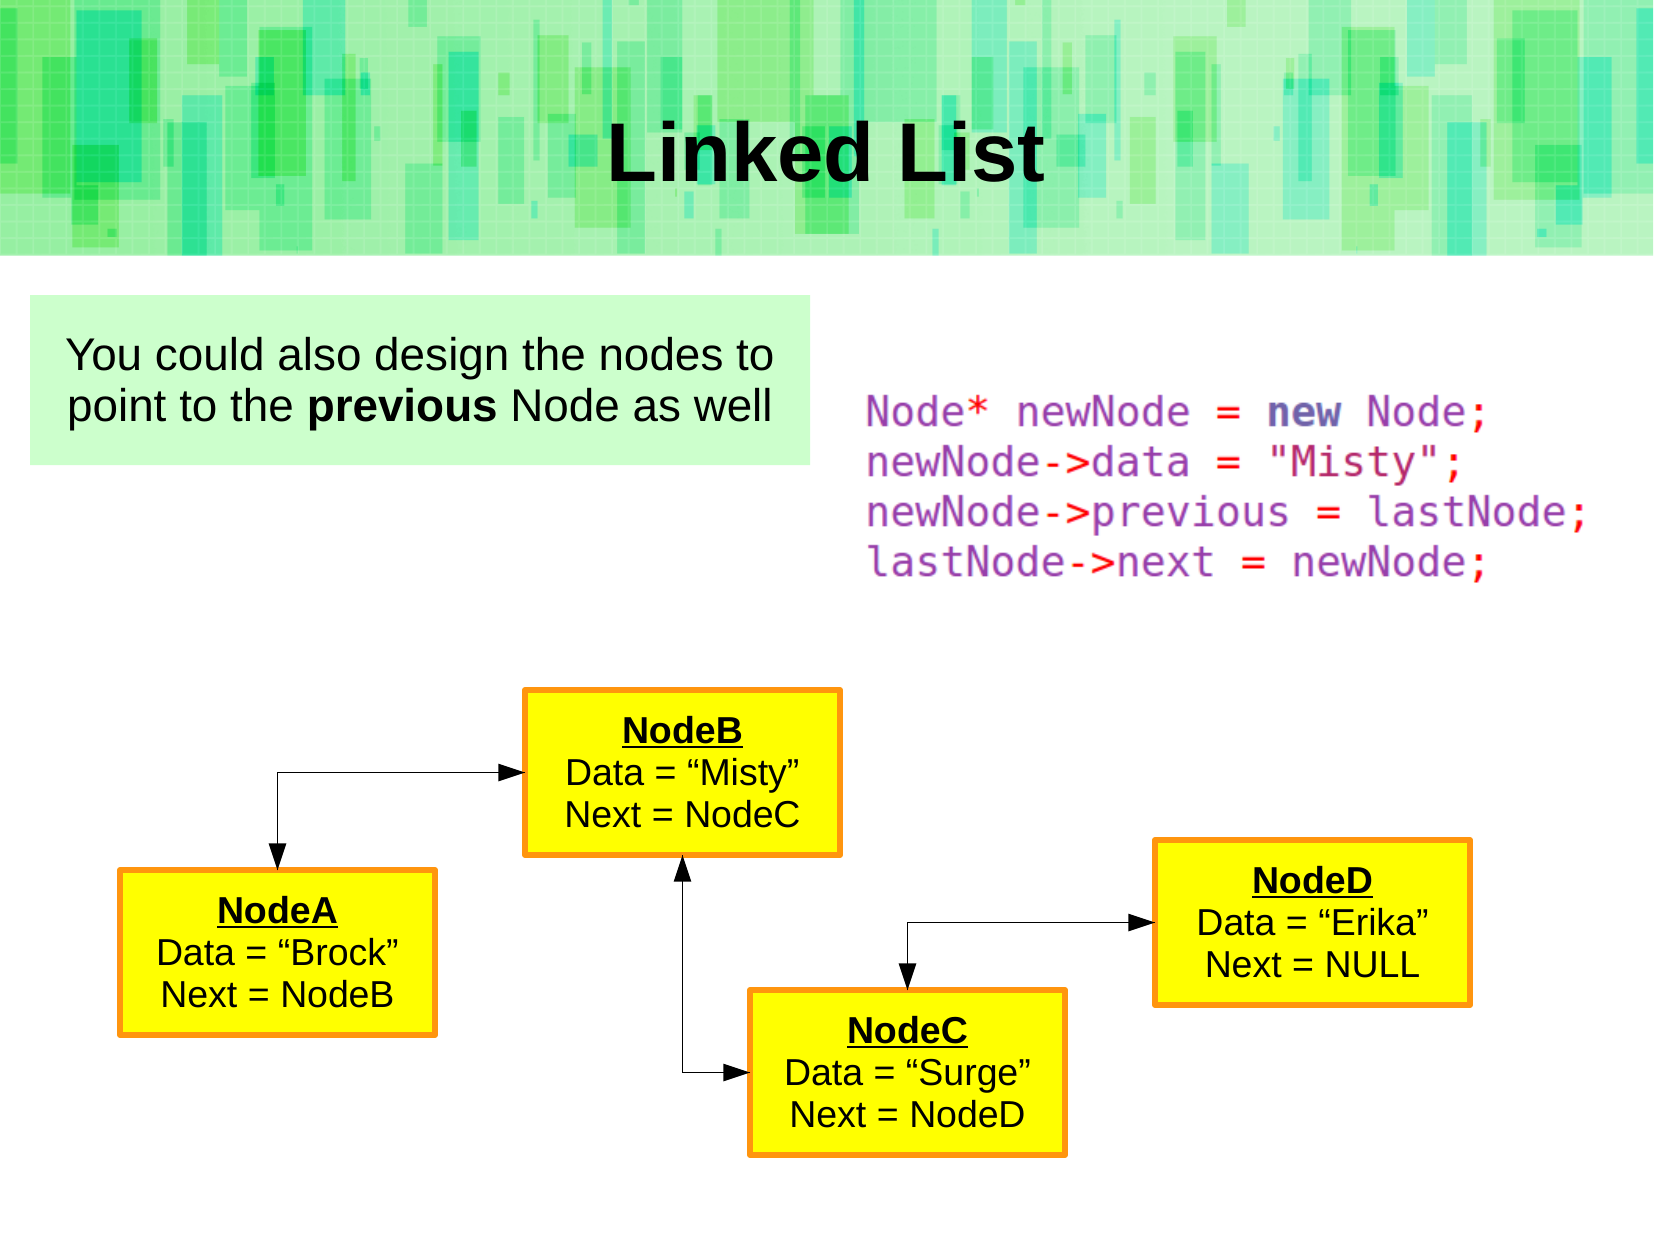

# Linked List
You could also design the nodes to point to the previous Node as well
NodeB
Data = “Misty”
Next = NodeC
NodeD
Data = “Erika”
Next = NULL
NodeA
Data = “Brock”
Next = NodeB
NodeC
Data = “Surge”
Next = NodeD